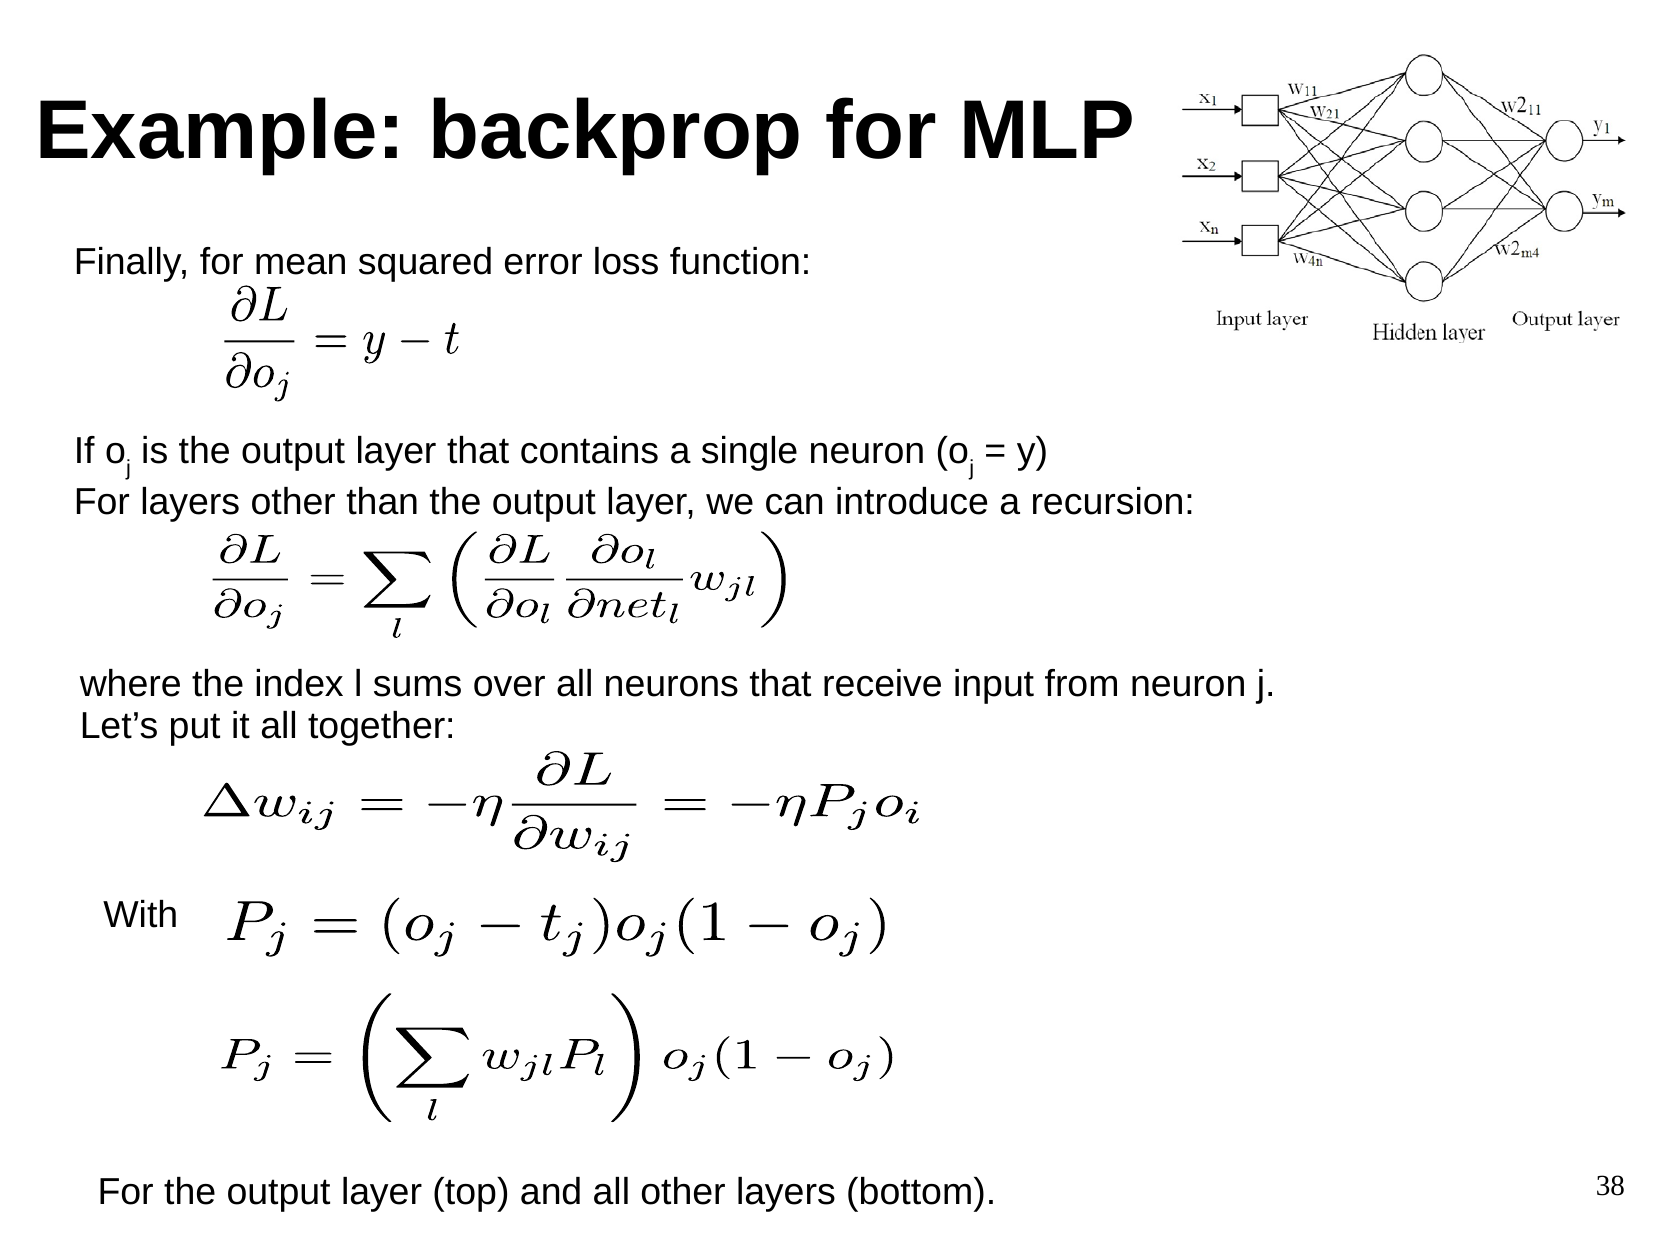

# Example: backprop for MLP
Finally, for mean squared error loss function:
If oj is the output layer that contains a single neuron (oj = y)
For layers other than the output layer, we can introduce a recursion:
where the index l sums over all neurons that receive input from neuron j.
Let’s put it all together:
With
For the output layer (top) and all other layers (bottom).
38